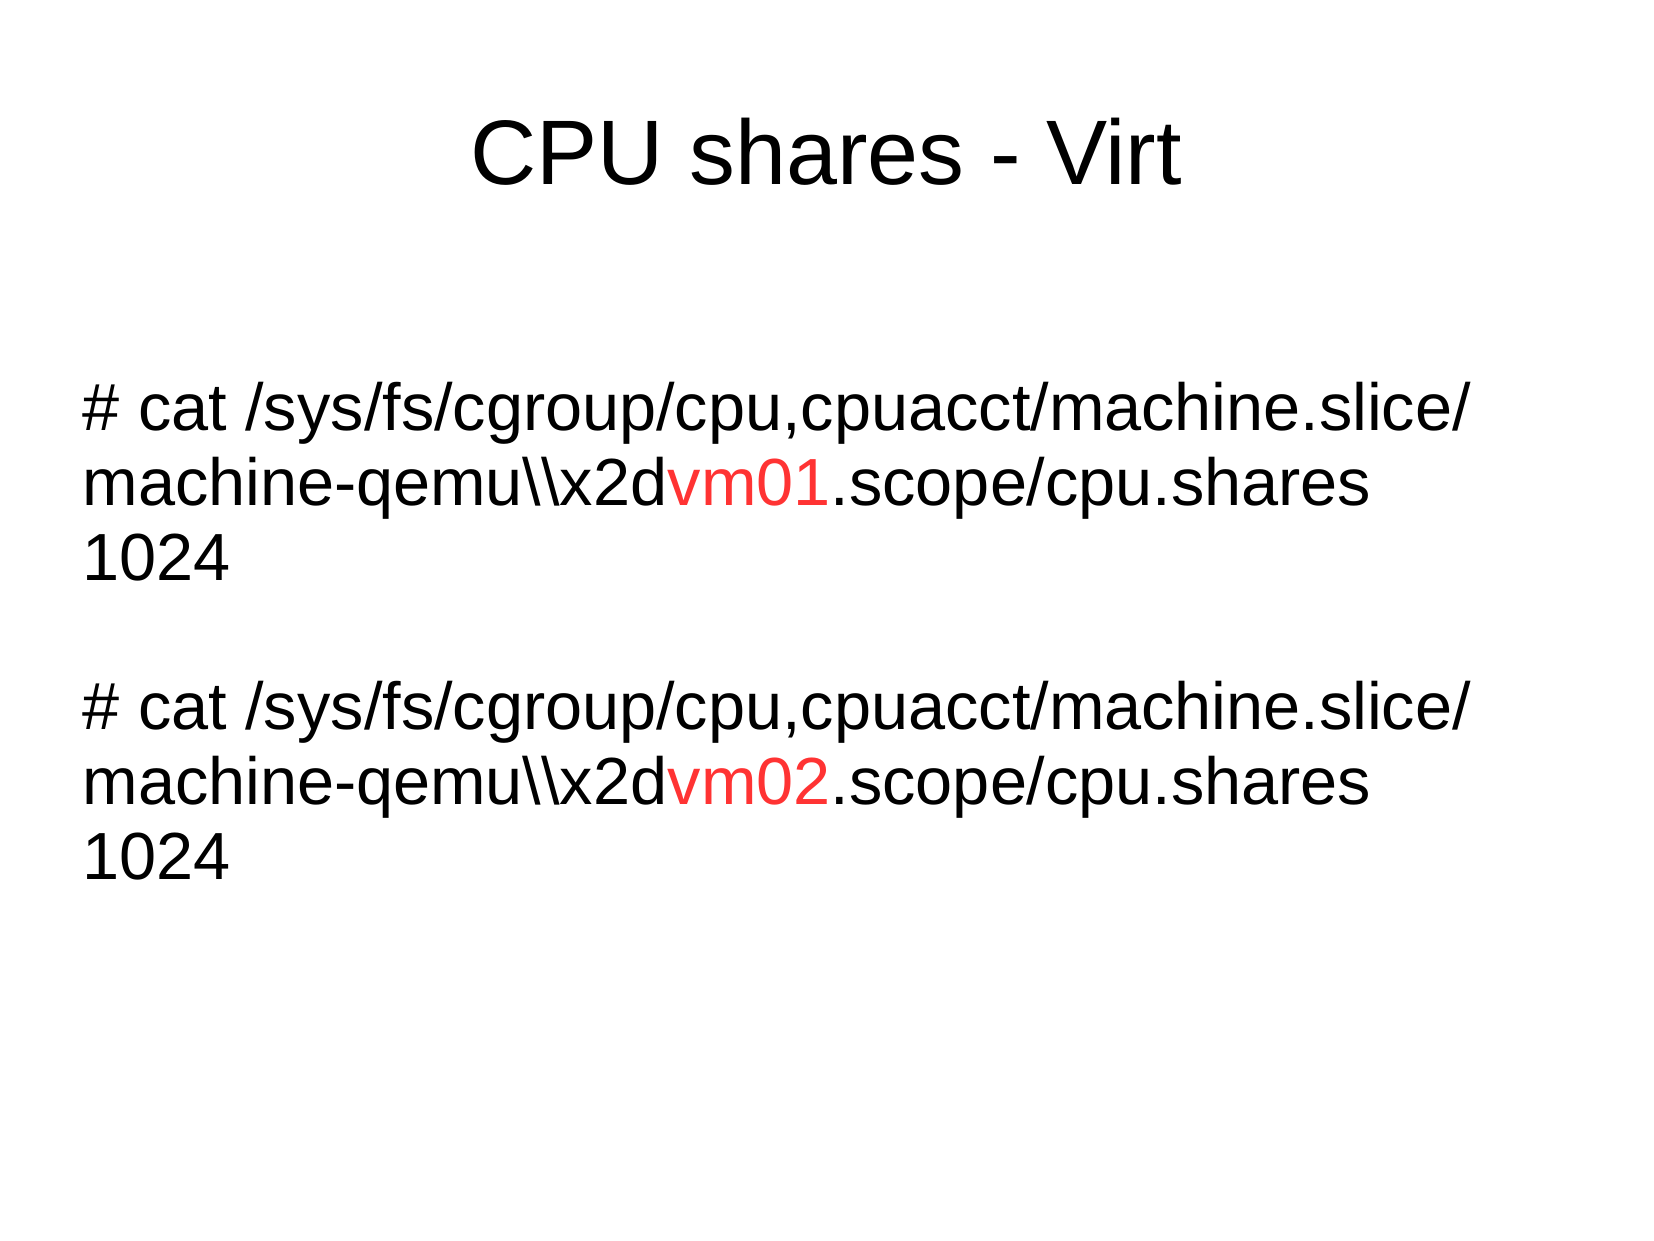

# CPU shares - Virt
# cat /sys/fs/cgroup/cpu,cpuacct/machine.slice/ machine-qemu\\x2dvm01.scope/cpu.shares
1024
# cat /sys/fs/cgroup/cpu,cpuacct/machine.slice/ machine-qemu\\x2dvm02.scope/cpu.shares
1024